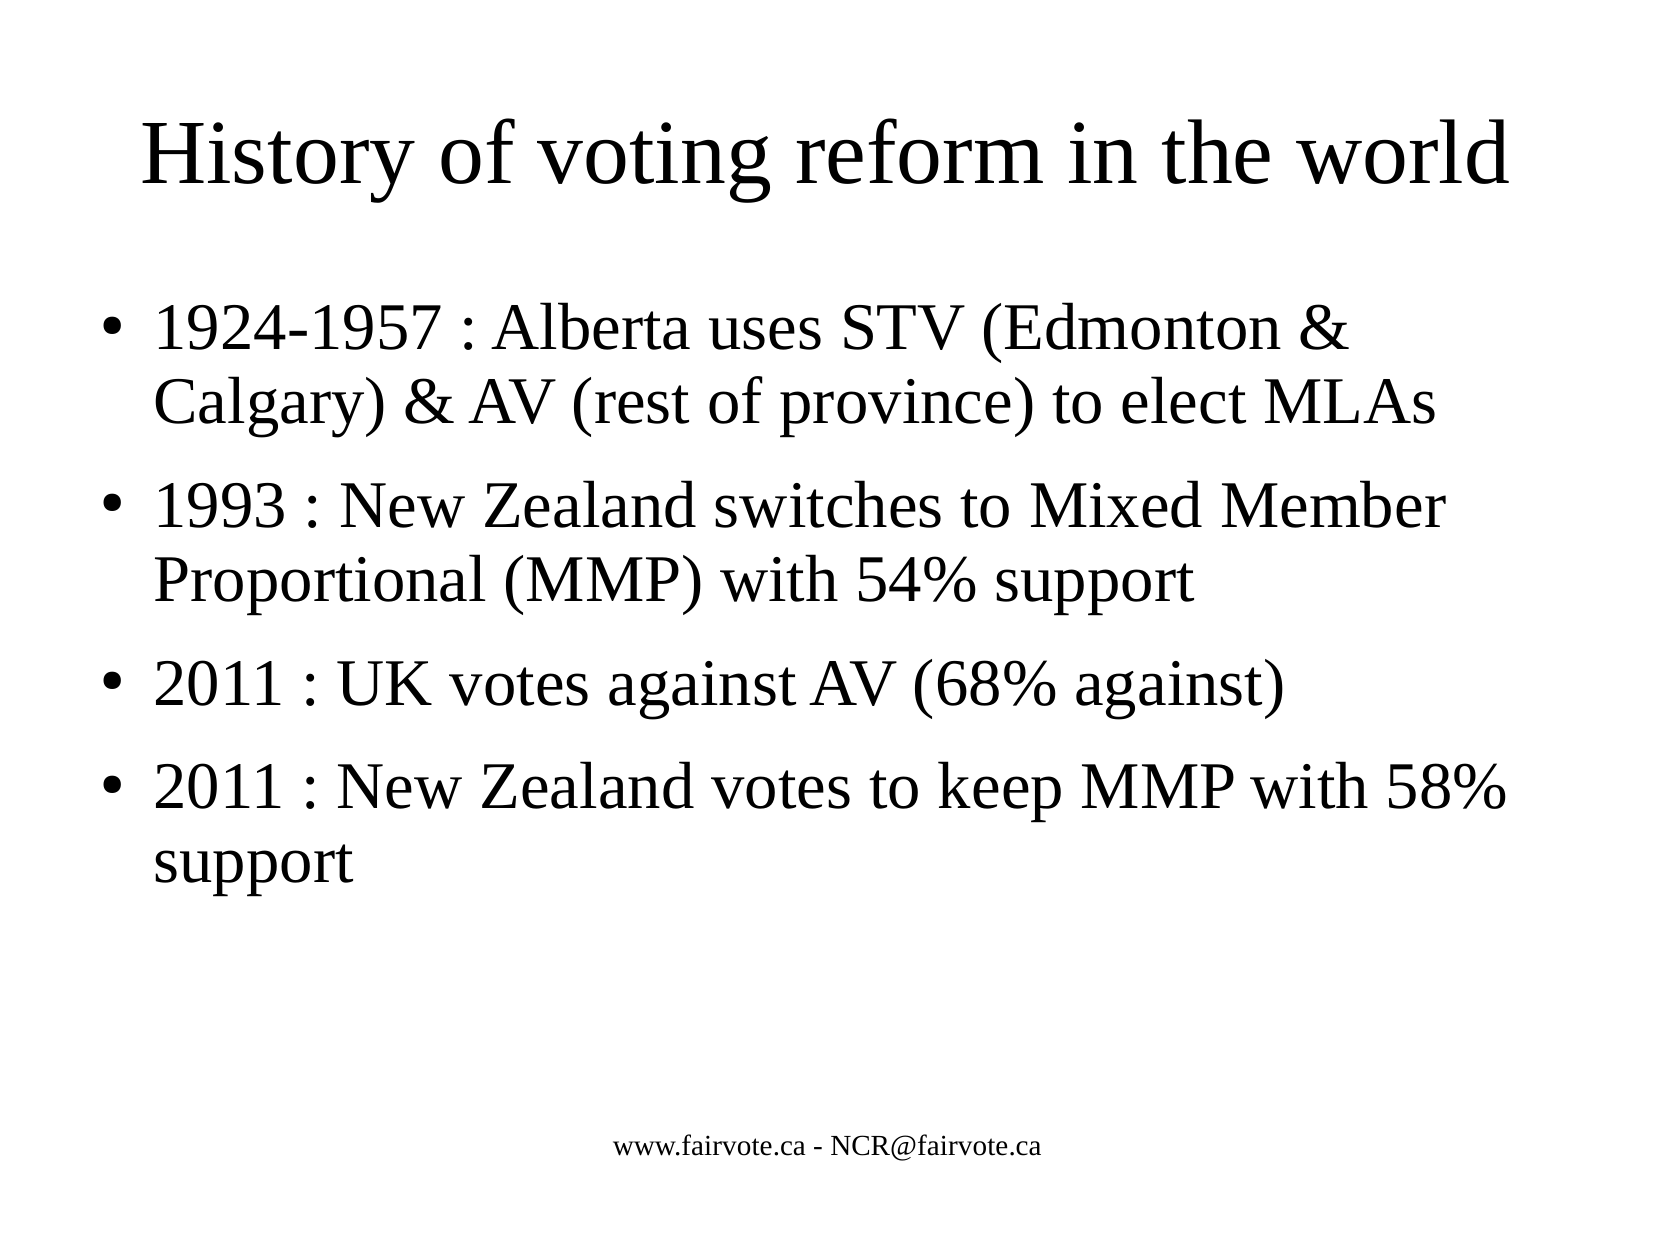

# History of voting reform in the world
1924-1957 : Alberta uses STV (Edmonton & Calgary) & AV (rest of province) to elect MLAs
1993 : New Zealand switches to Mixed Member Proportional (MMP) with 54% support
2011 : UK votes against AV (68% against)
2011 : New Zealand votes to keep MMP with 58% support
www.fairvote.ca - NCR@fairvote.ca